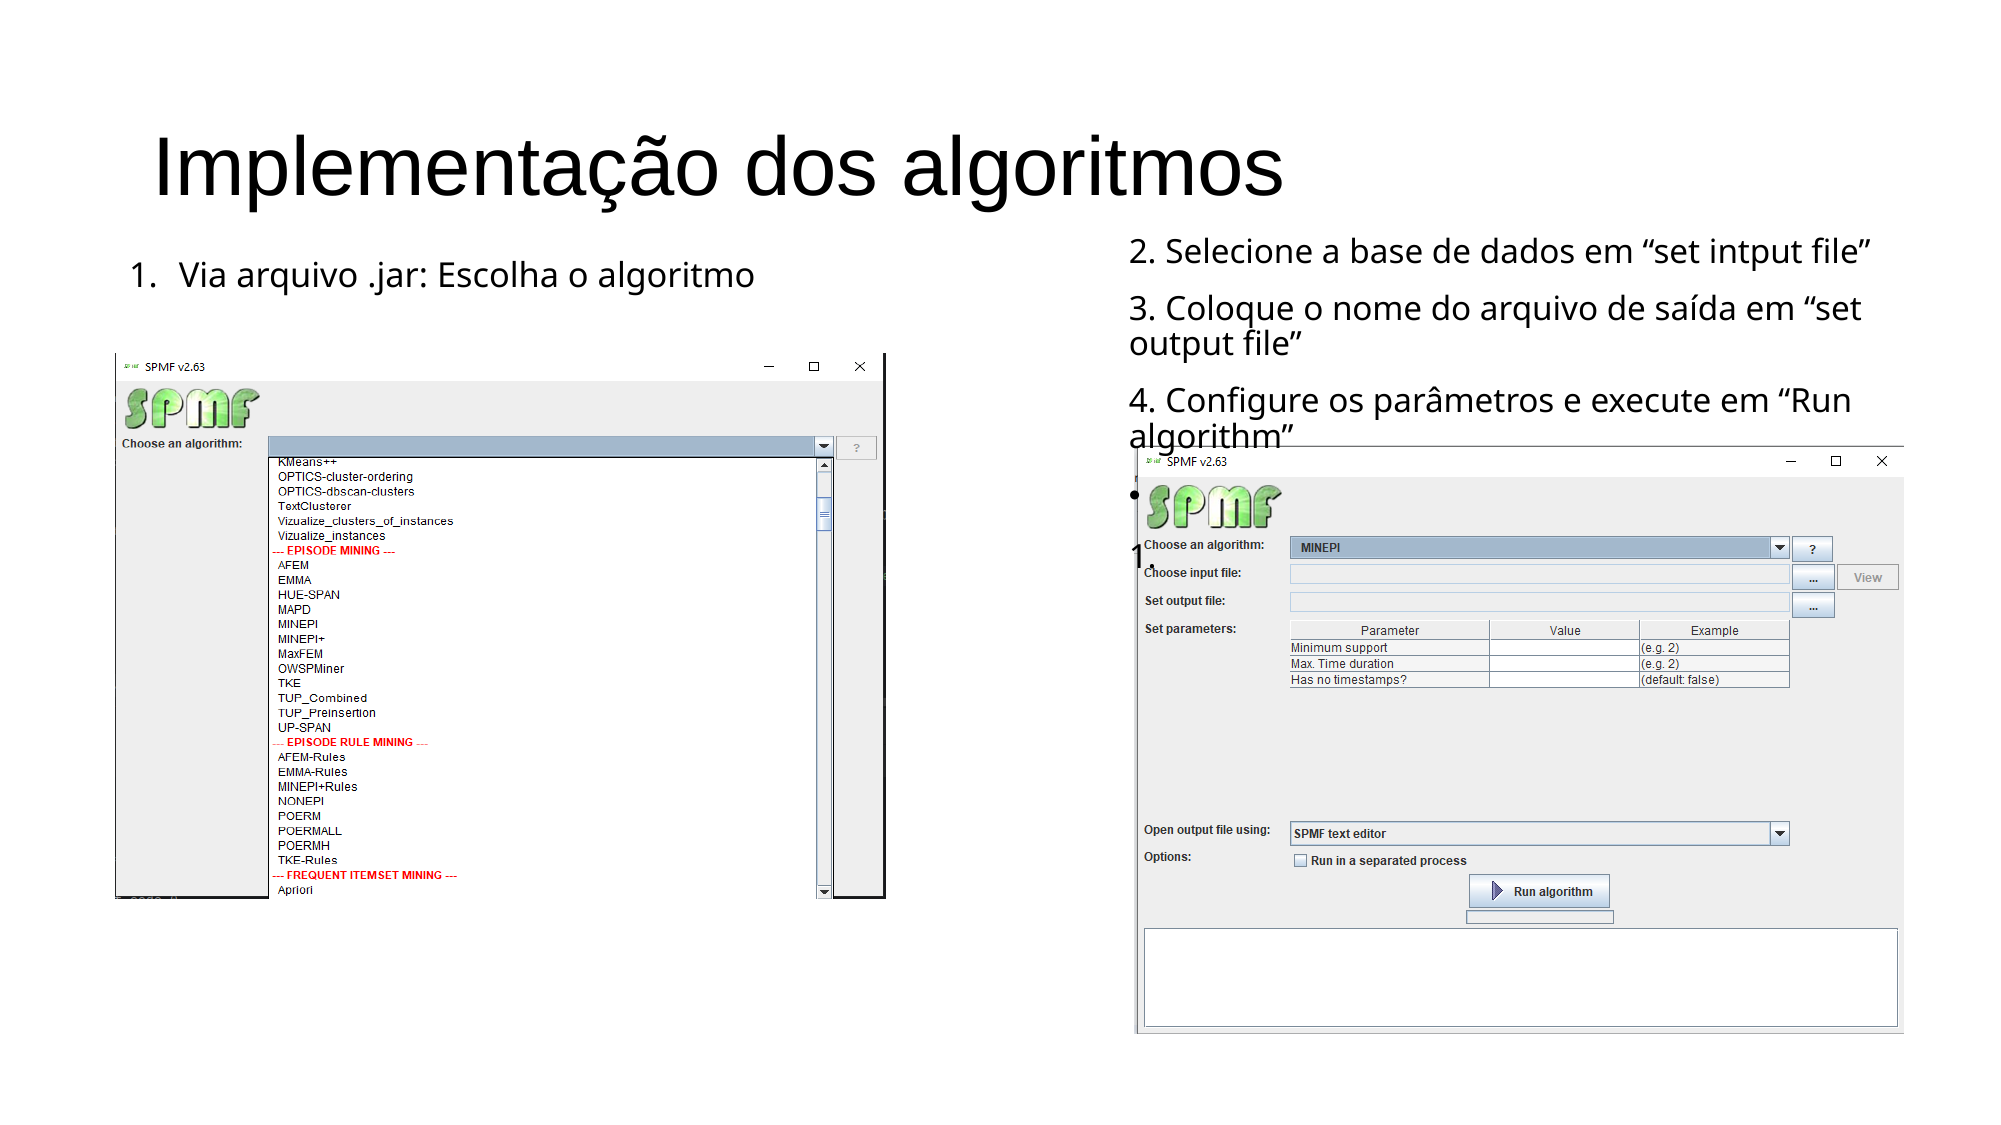

# Implementação dos algoritmos
2. Selecione a base de dados em “set intput file”
3. Coloque o nome do arquivo de saída em “set output file”
4. Configure os parâmetros e execute em “Run algorithm”
Via arquivo .jar: Escolha o algoritmo